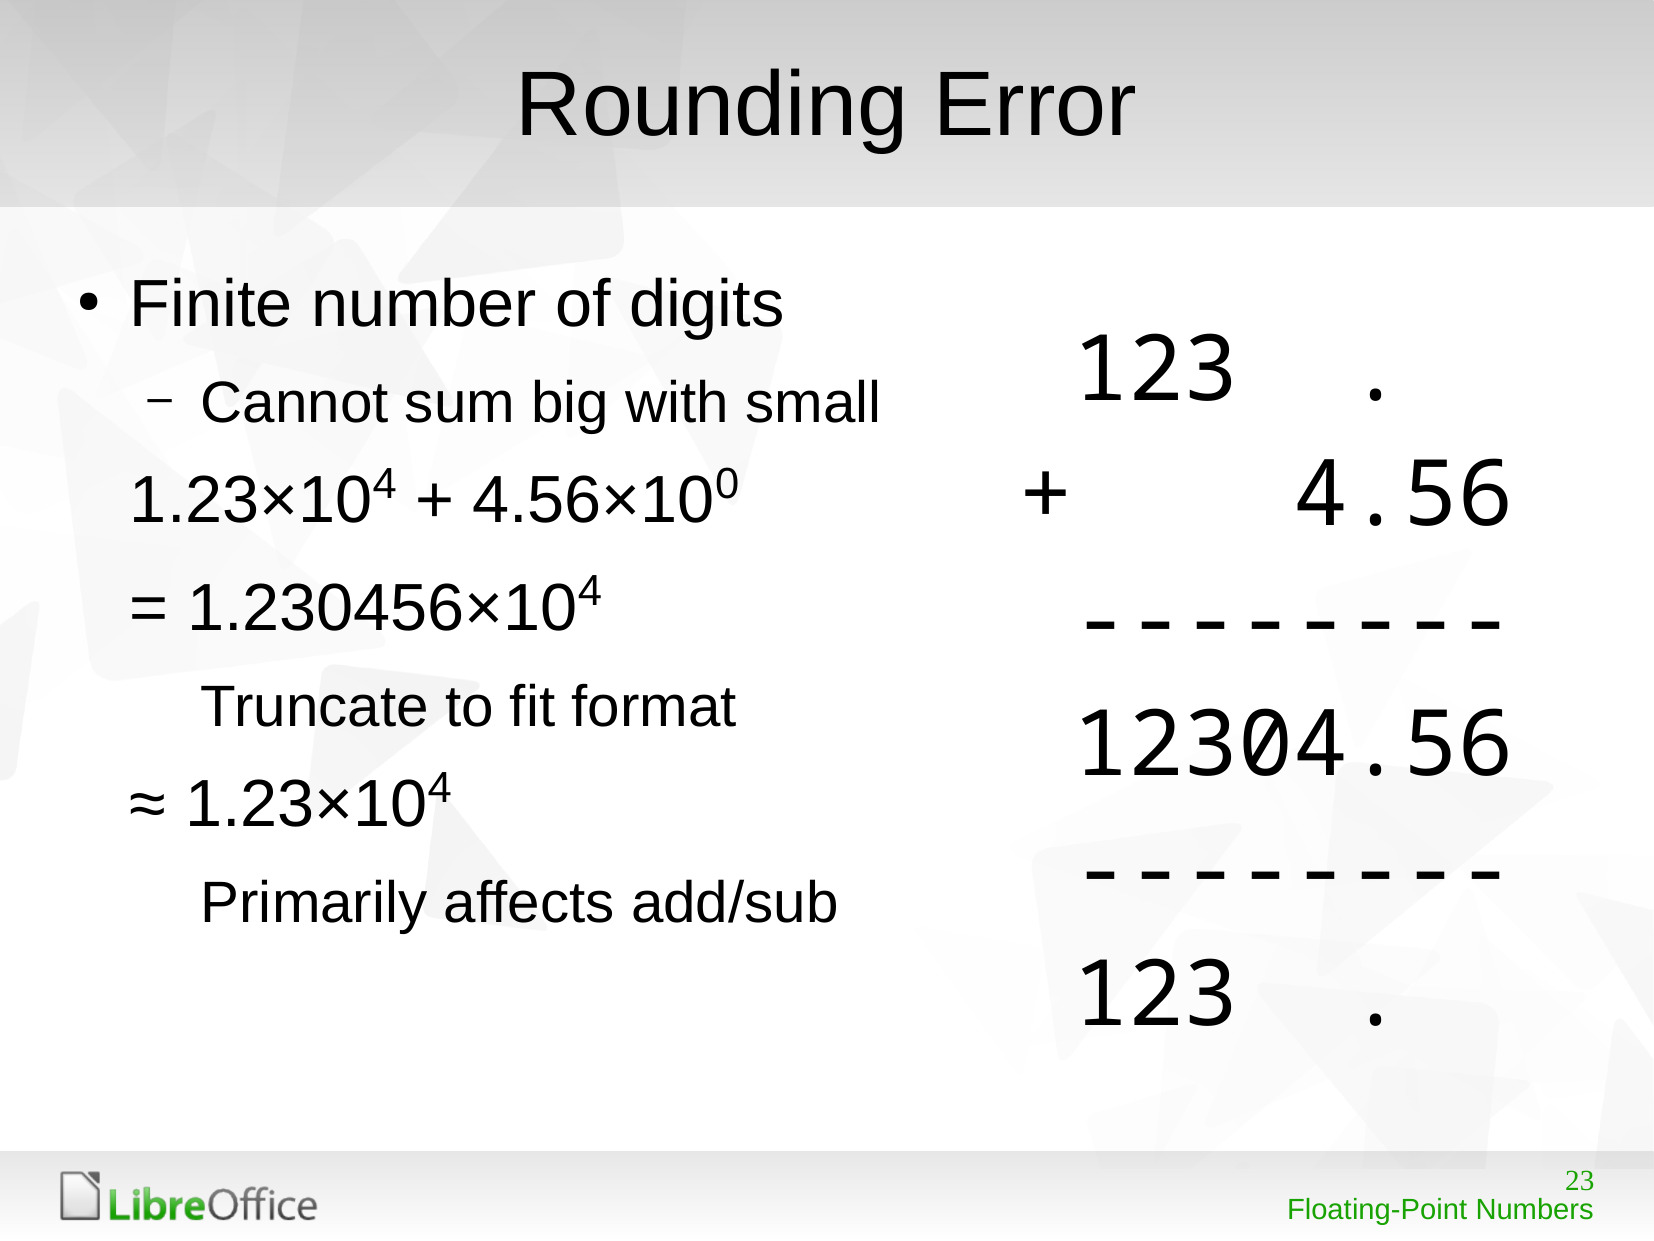

# Rounding Error
Finite number of digits
Cannot sum big with small
1.23×104 + 4.56×100
= 1.230456×104
Truncate to fit format
≈ 1.23×104
Primarily affects add/sub
 123 .
+ 4.56
 --------
 12304.56
 --------
 123 .
23
Floating-Point Numbers